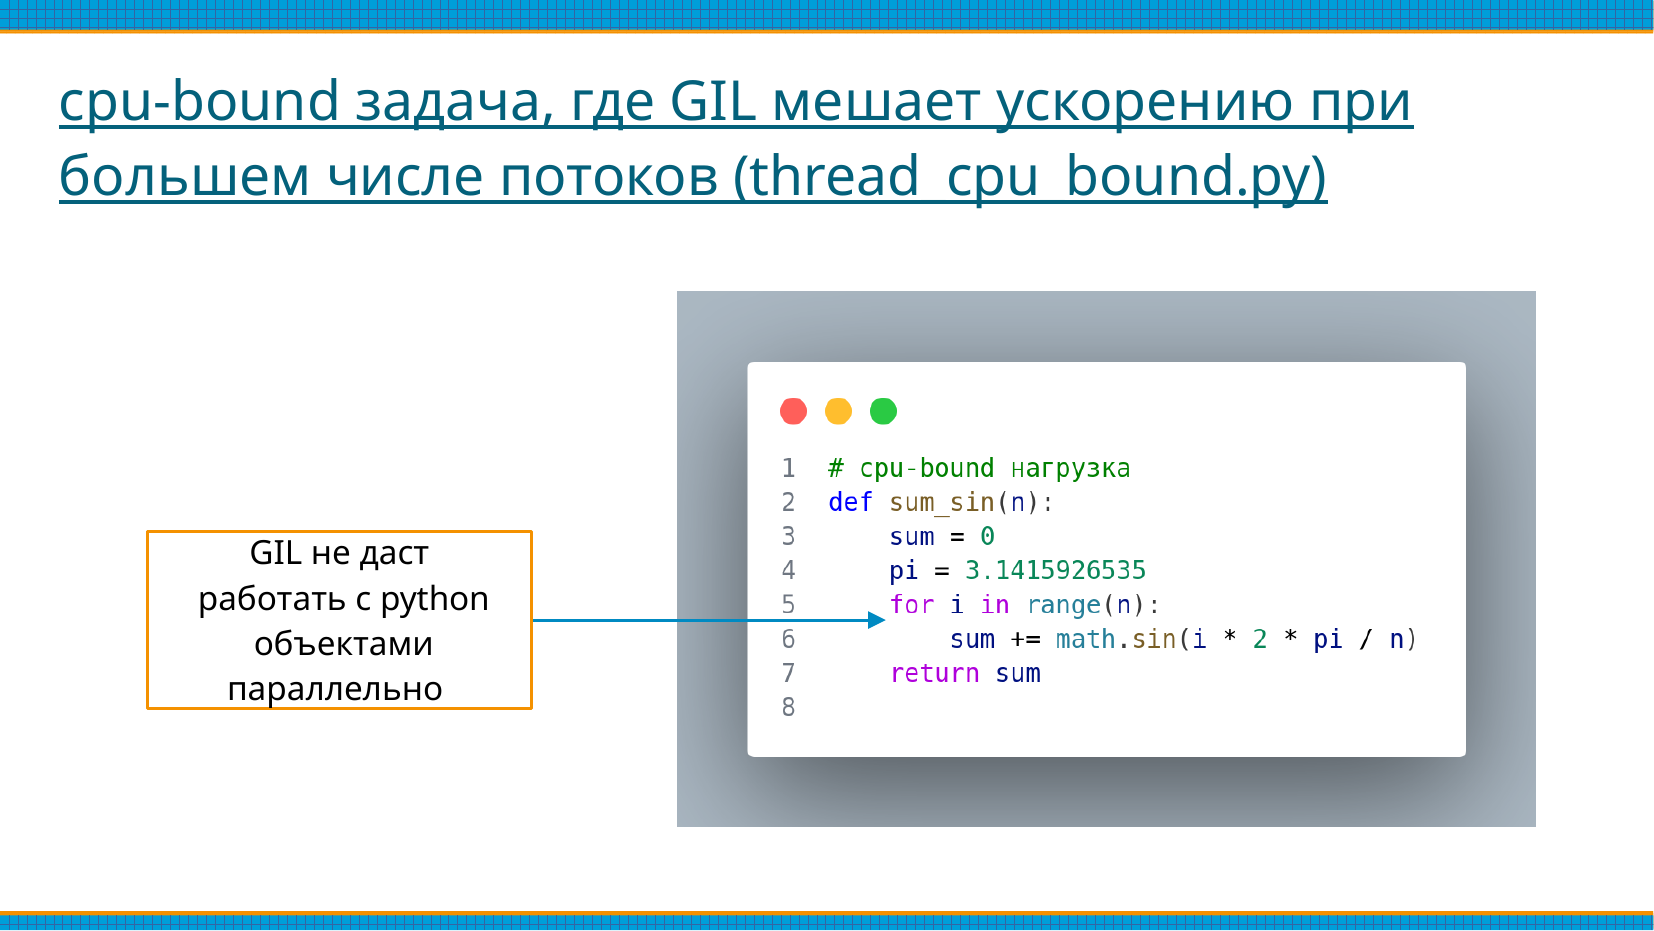

# cpu-bound задача, где GIL мешает ускорению при большем числе потоков (thread_cpu_bound.py)
GIL не даст
 работать с python
 объектами
параллельно